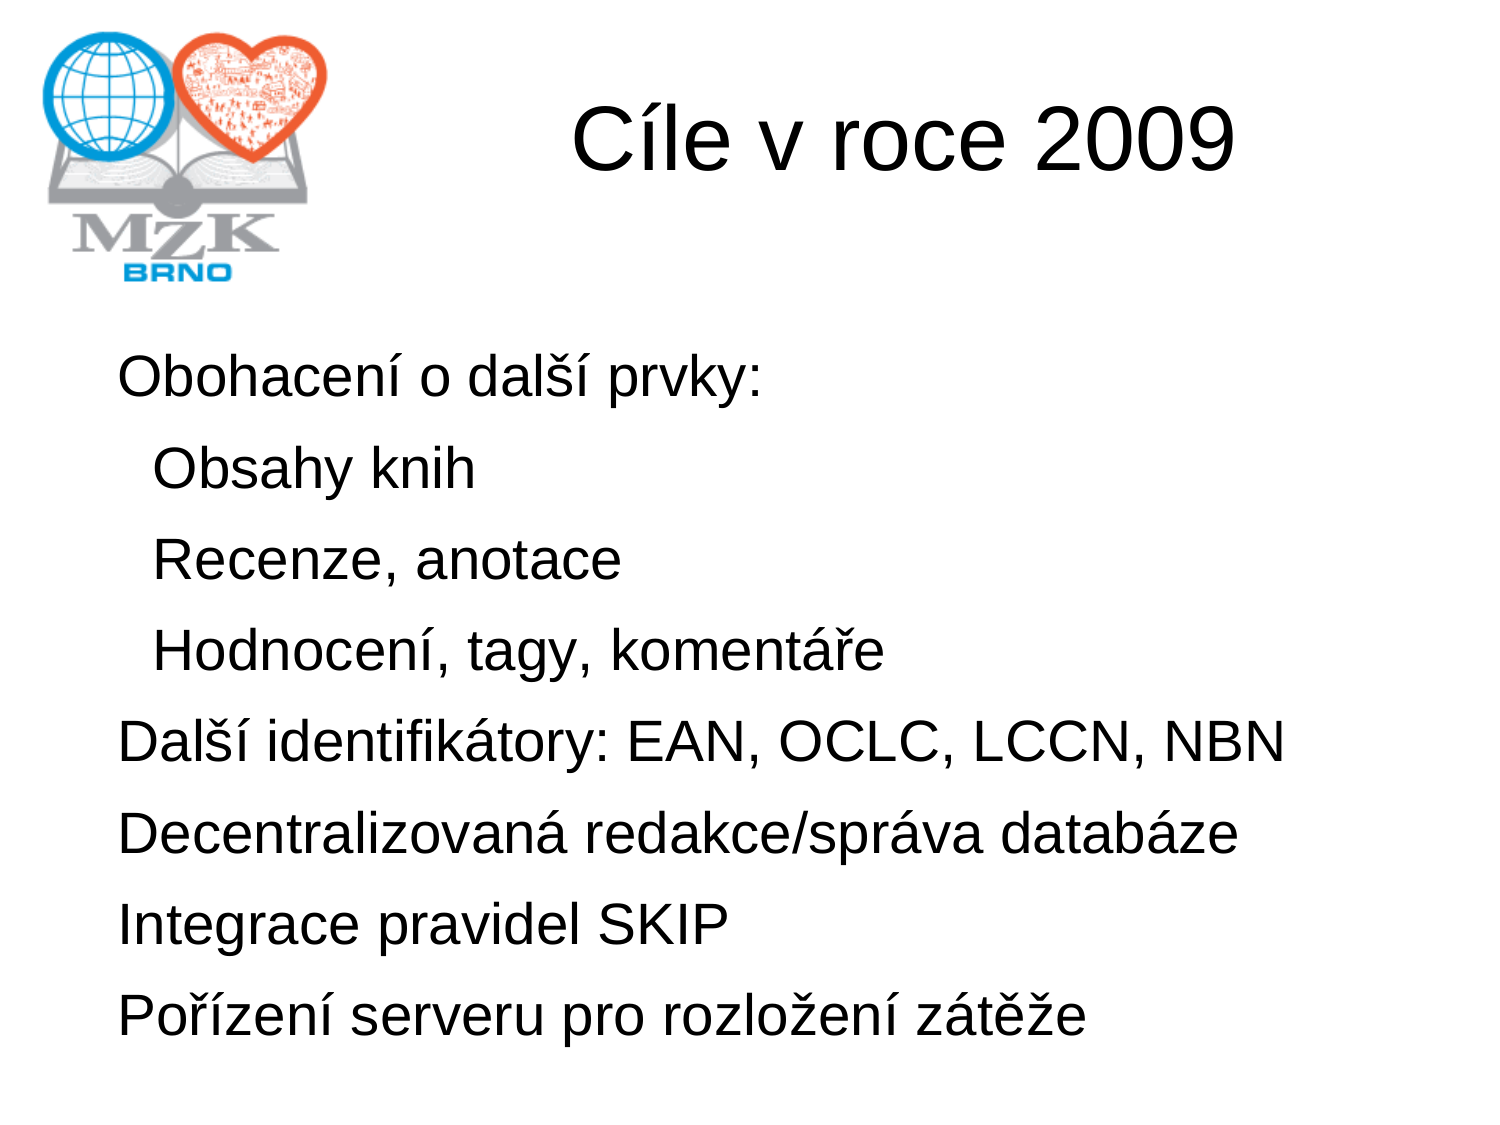

# Cíle v roce 2009
Obohacení o další prvky:
Obsahy knih
Recenze, anotace
Hodnocení, tagy, komentáře
Další identifikátory: EAN, OCLC, LCCN, NBN
Decentralizovaná redakce/správa databáze
Integrace pravidel SKIP
Pořízení serveru pro rozložení zátěže